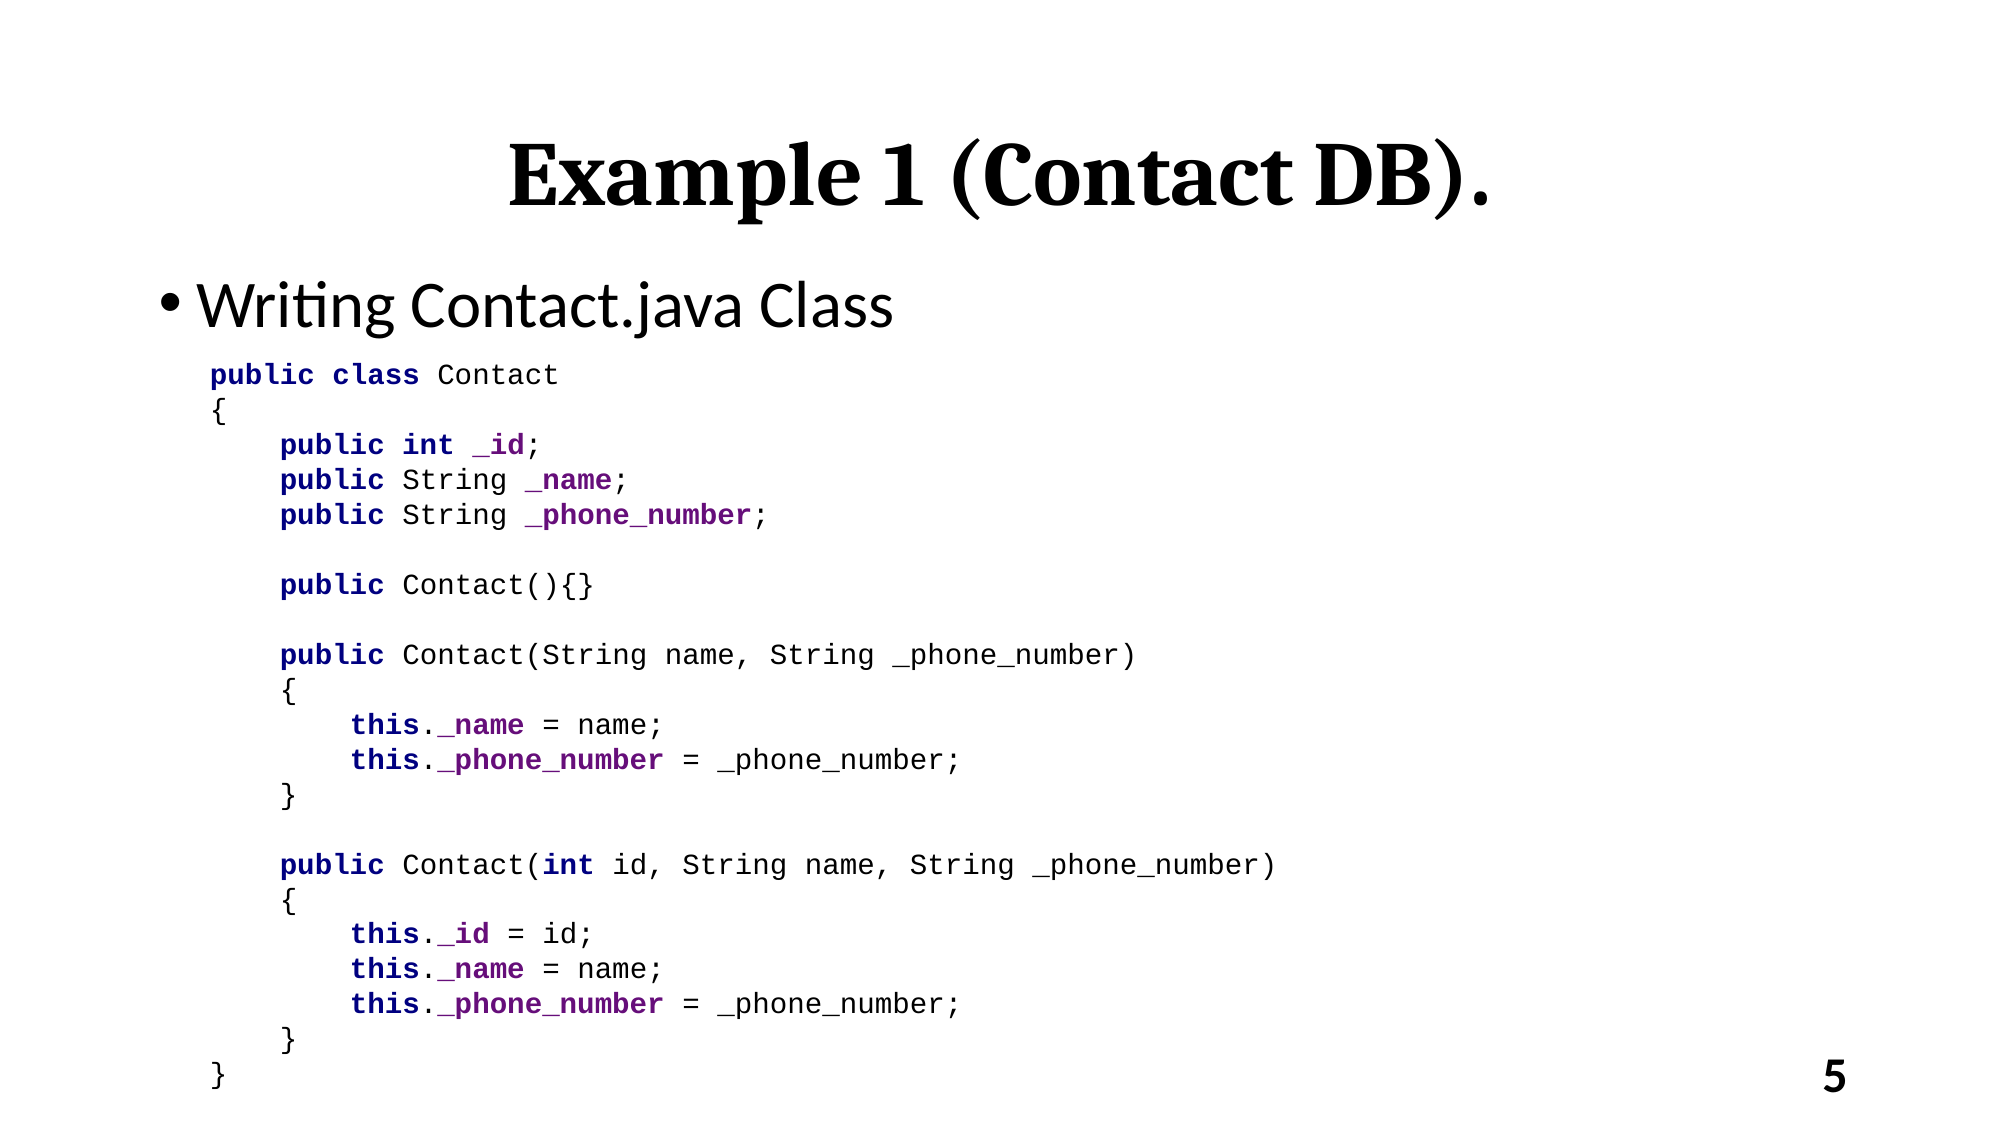

# Example 1 (Contact DB).
Writing Contact.java Class
public class Contact
{
 public int _id;
 public String _name;
 public String _phone_number;
 public Contact(){}
 public Contact(String name, String _phone_number)
 {
 this._name = name;
 this._phone_number = _phone_number;
 }
 public Contact(int id, String name, String _phone_number)
 {
 this._id = id;
 this._name = name;
 this._phone_number = _phone_number;
 }
}